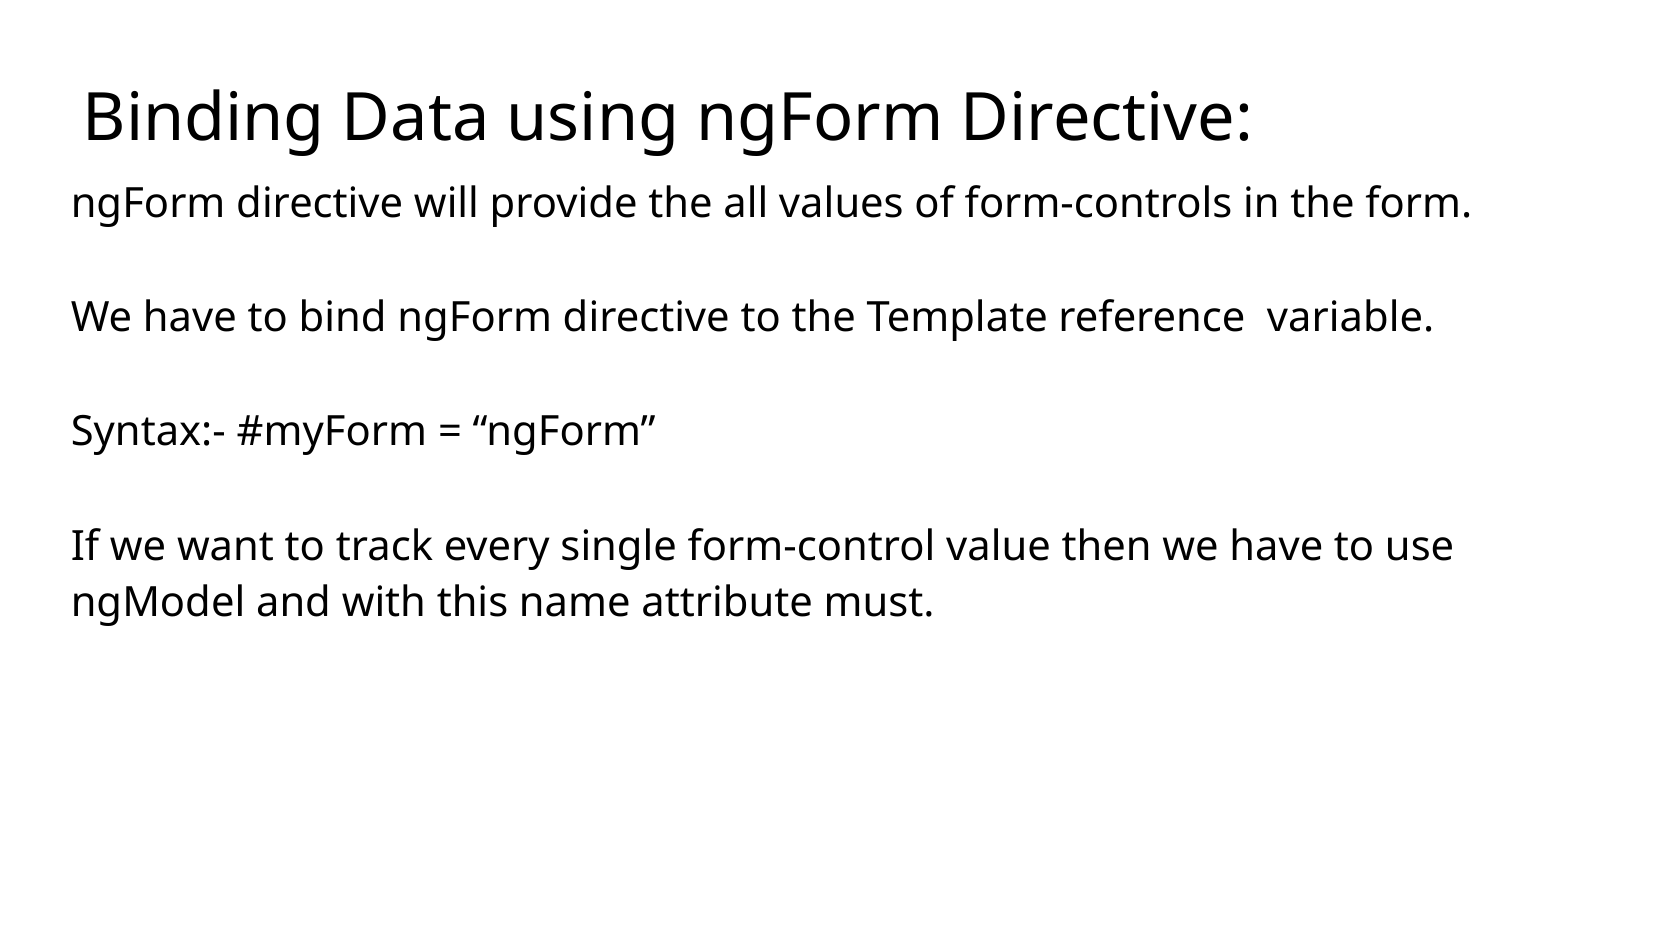

# Binding Data using ngForm Directive:
ngForm directive will provide the all values of form-controls in the form.
We have to bind ngForm directive to the Template reference variable.
Syntax:- #myForm = “ngForm”
If we want to track every single form-control value then we have to use ngModel and with this name attribute must.